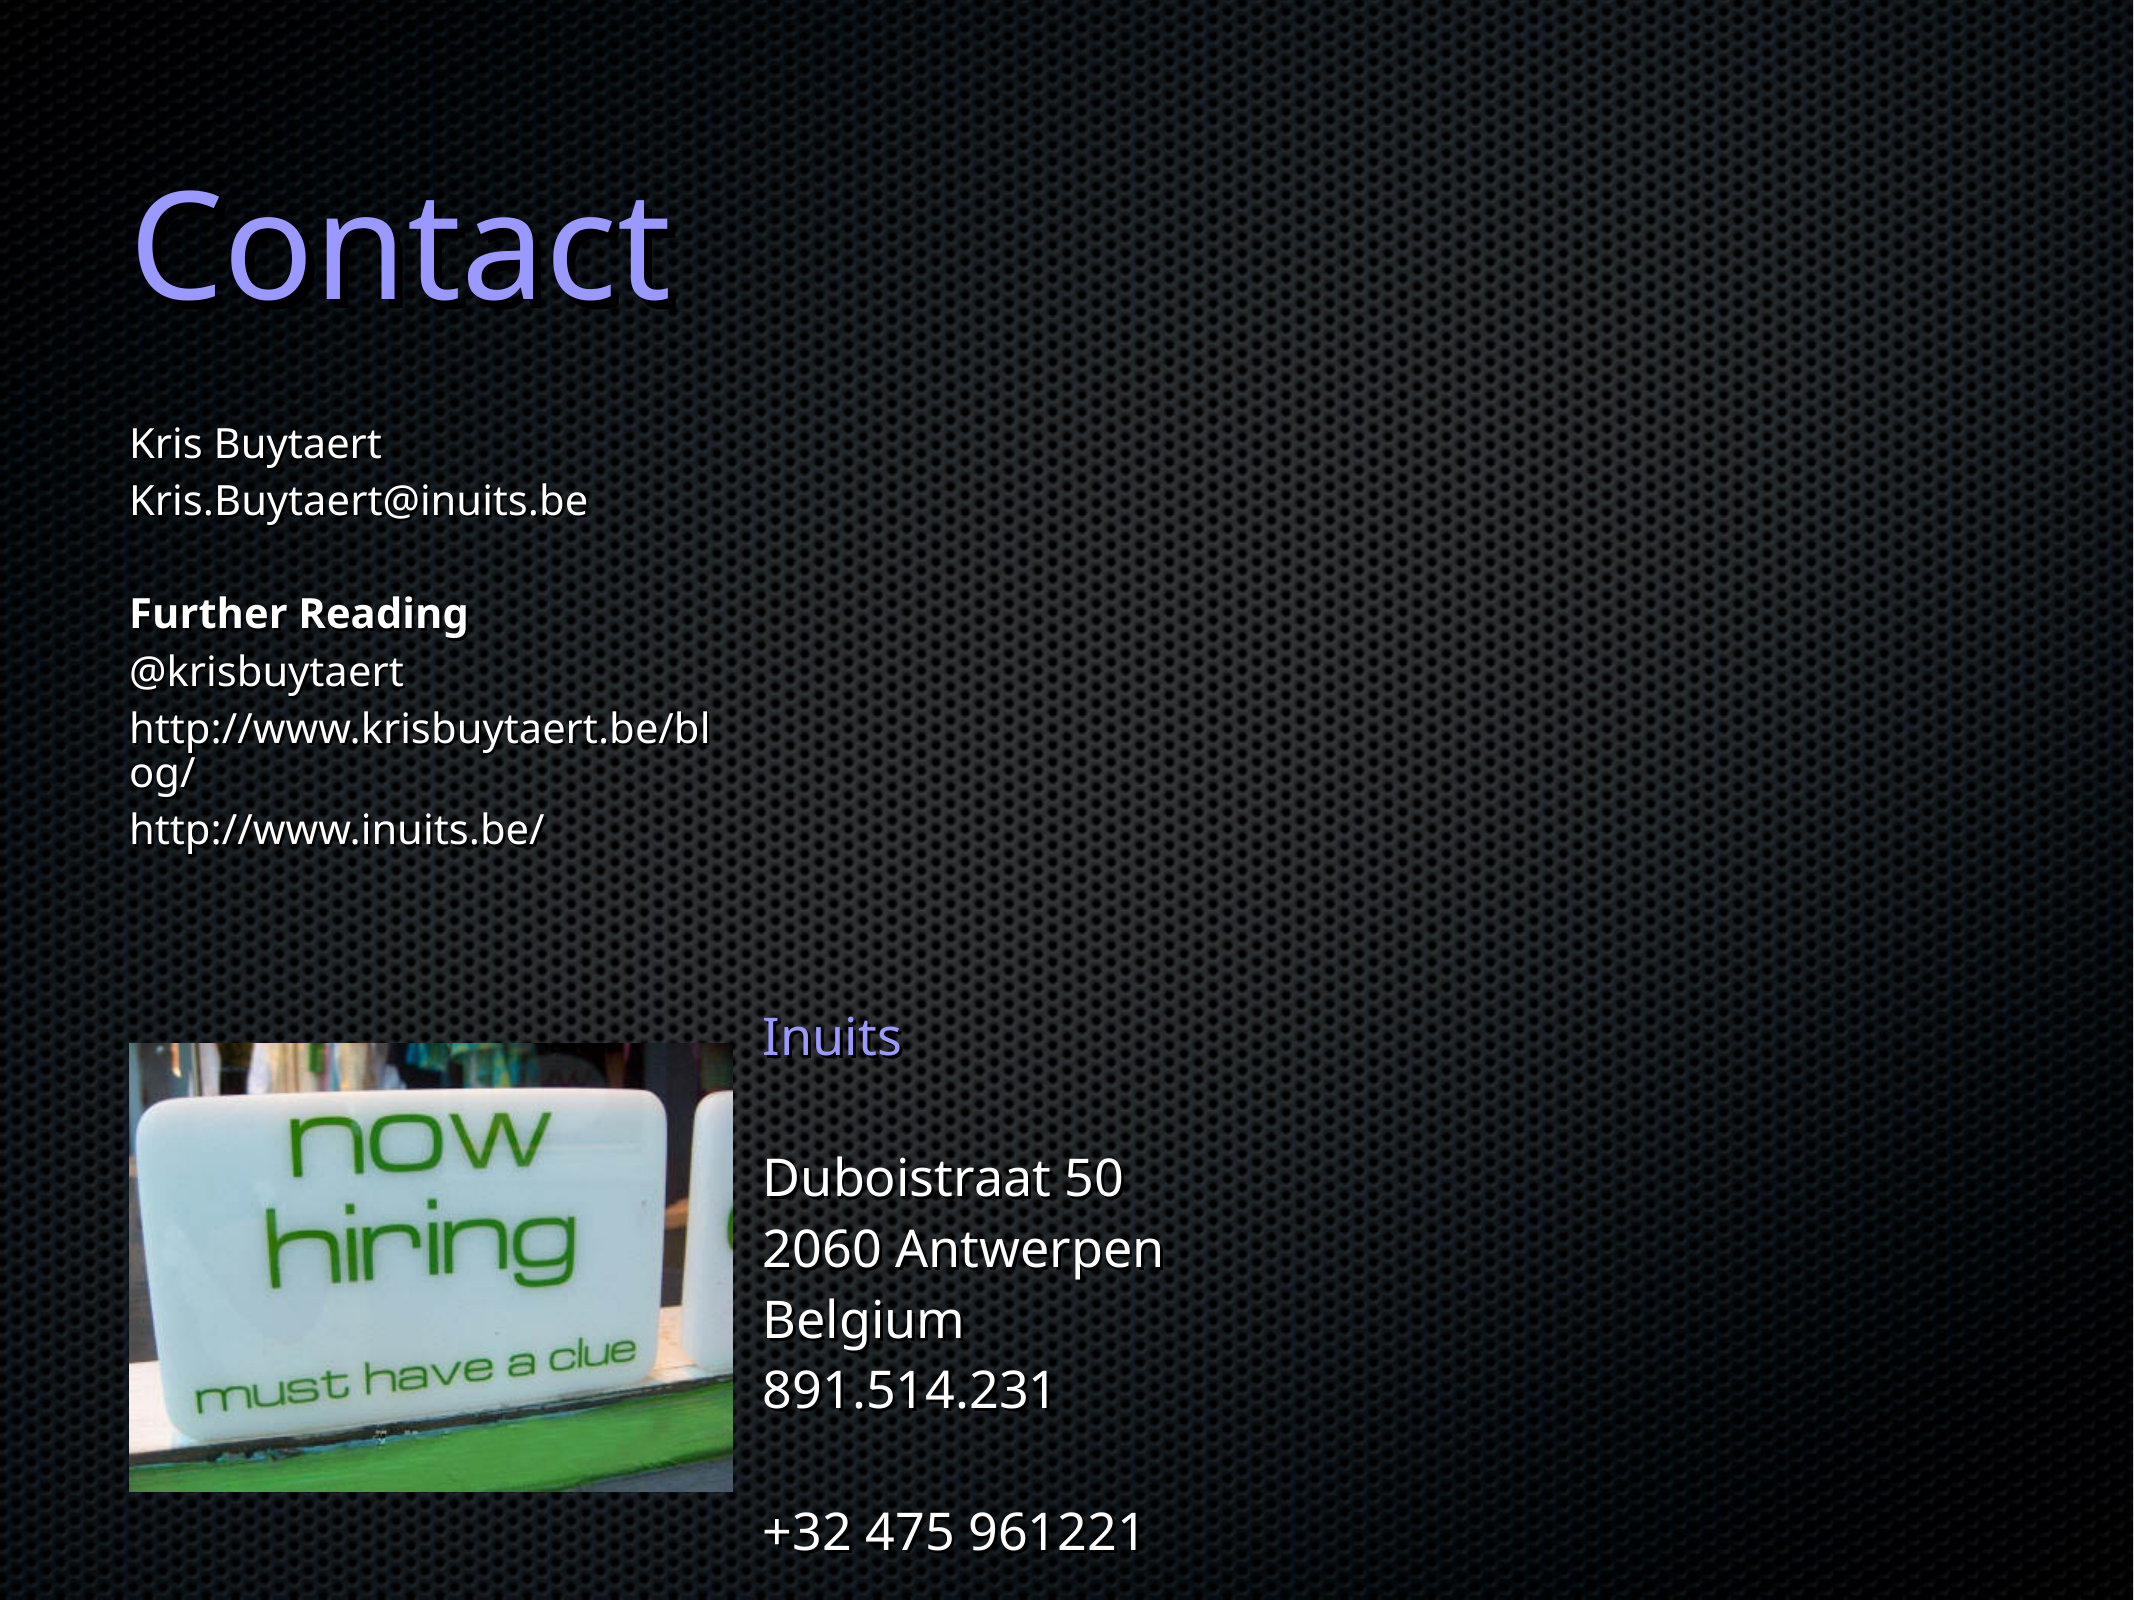

# Contact
Kris Buytaert Kris.Buytaert@inuits.be
Further Reading
@krisbuytaert
http://www.krisbuytaert.be/blog/
http://www.inuits.be/
Inuits
Duboistraat 50
2060 Antwerpen
Belgium
891.514.231
+32 475 961221